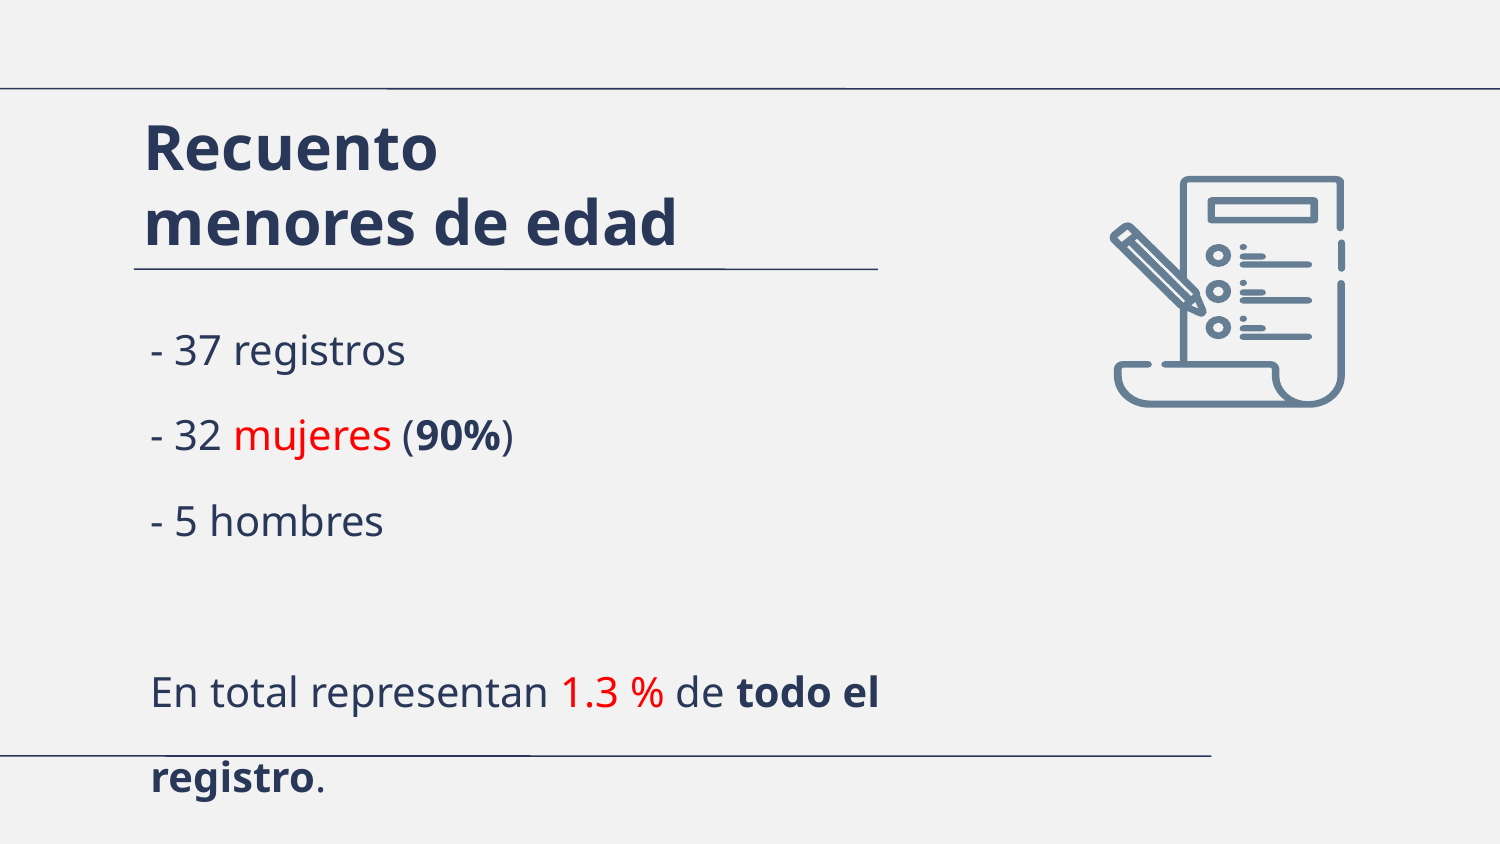

# Recuento menores de edad
- 37 registros
- 32 mujeres (90%)
- 5 hombres
En total representan 1.3 % de todo el registro.